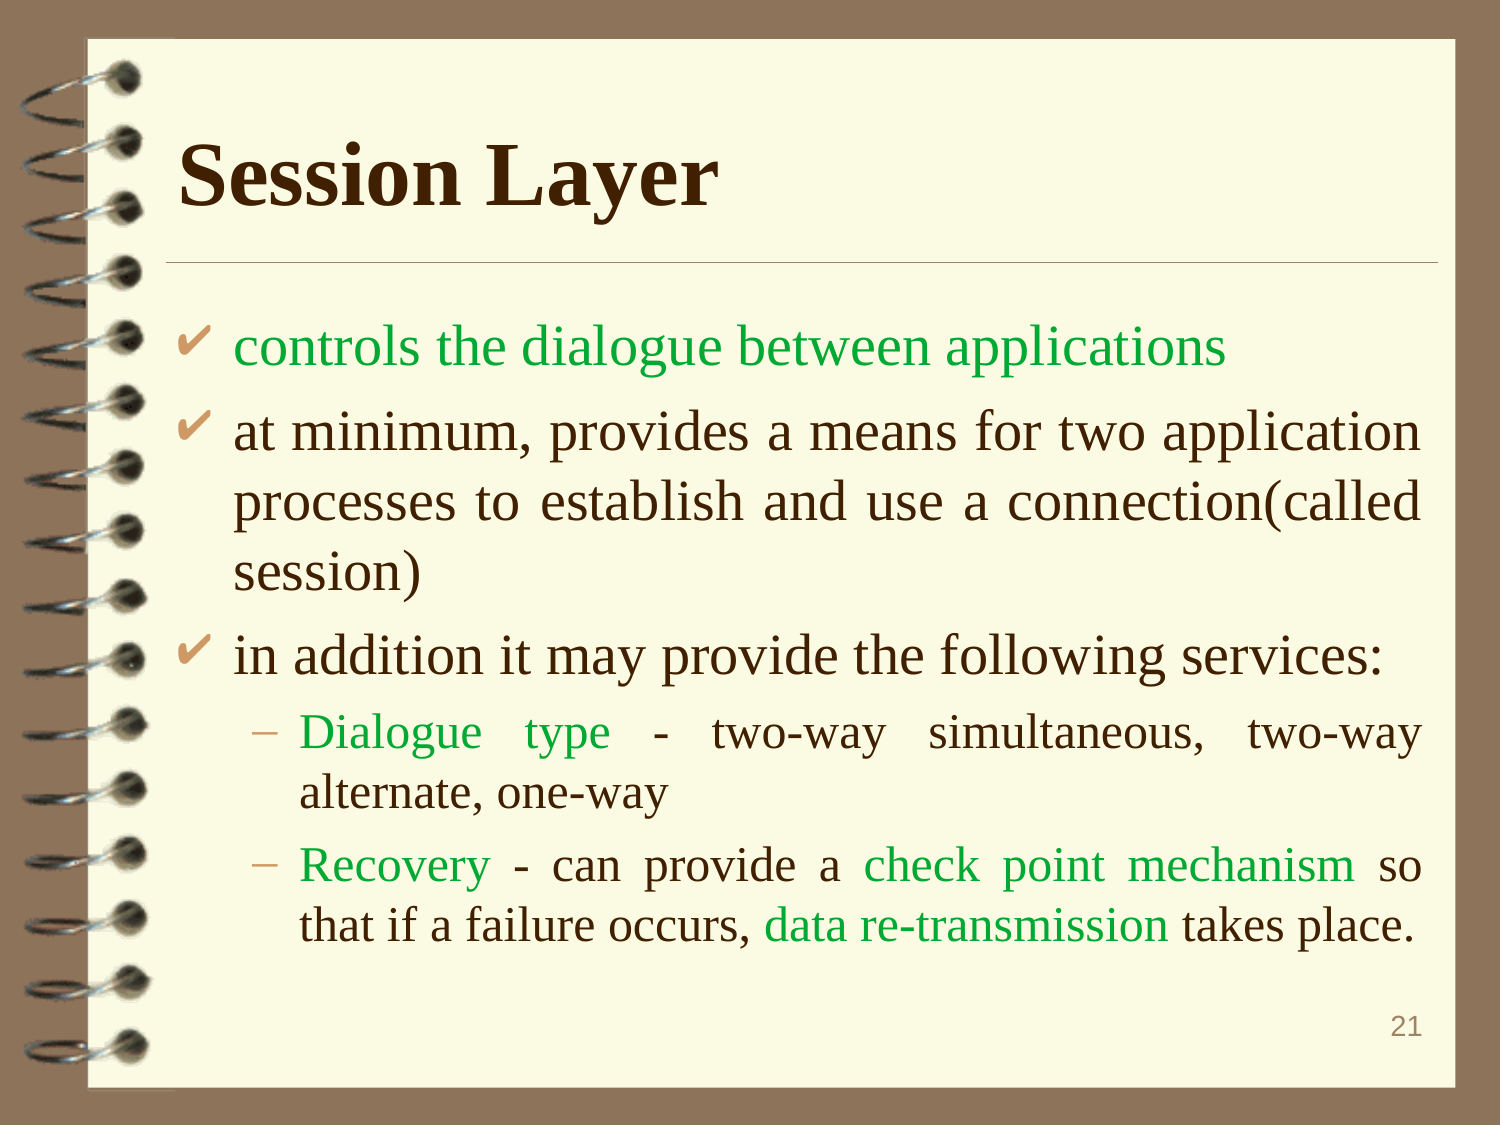

# Session Layer
controls the dialogue between applications
at minimum, provides a means for two application processes to establish and use a connection(called session)
in addition it may provide the following services:
Dialogue type - two-way simultaneous, two-way alternate, one-way
Recovery - can provide a check point mechanism so that if a failure occurs, data re-transmission takes place.
21